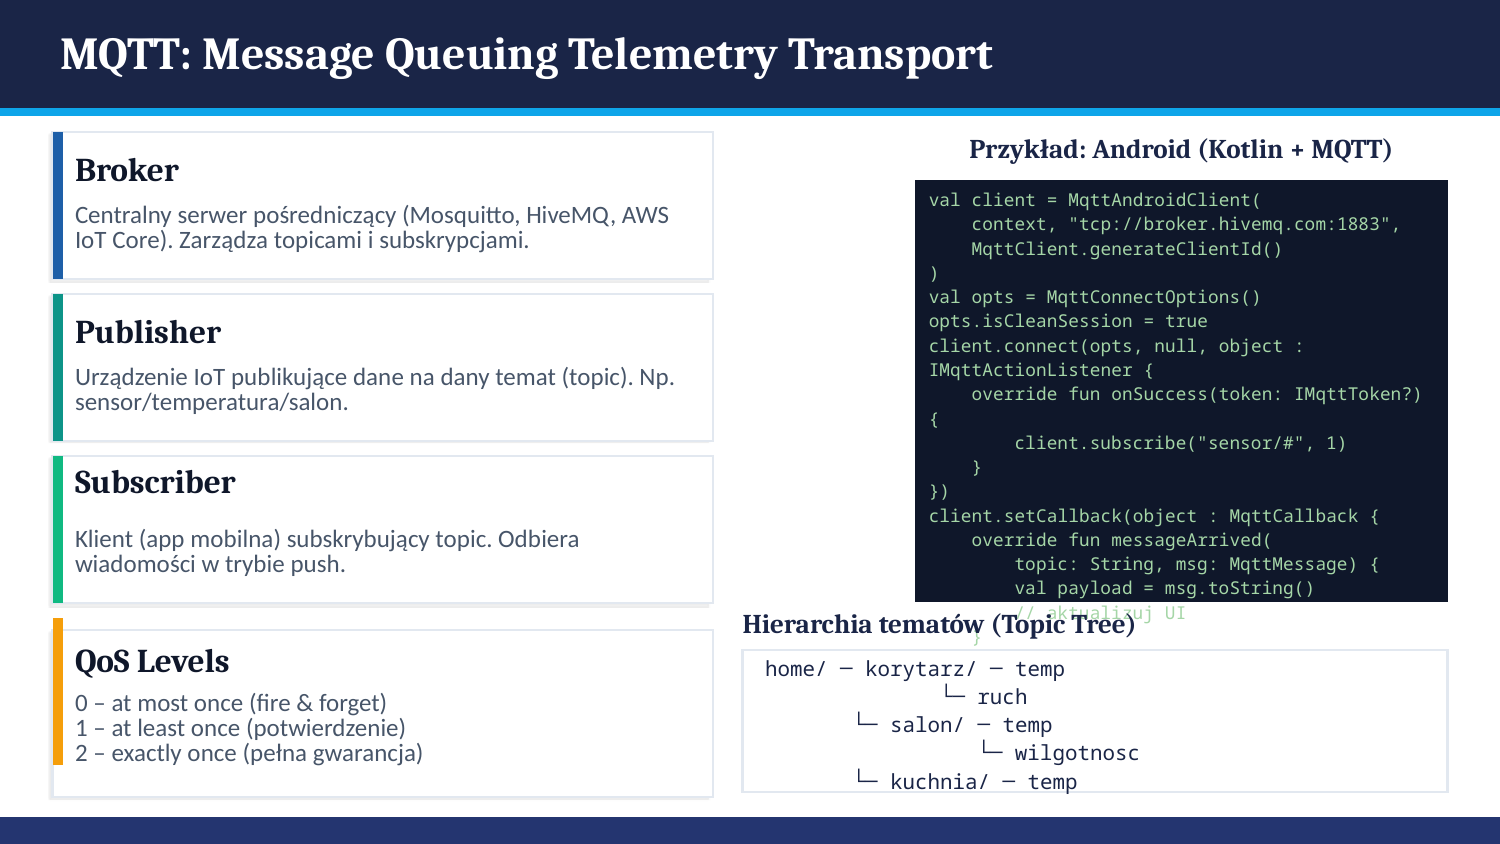

MQTT: Message Queuing Telemetry Transport
Kluczowe koncepcje MQTT
Przykład: Android (Kotlin + MQTT)
Broker
val client = MqttAndroidClient(
 context, "tcp://broker.hivemq.com:1883",
 MqttClient.generateClientId()
)
val opts = MqttConnectOptions()
opts.isCleanSession = true
client.connect(opts, null, object : IMqttActionListener {
 override fun onSuccess(token: IMqttToken?) {
 client.subscribe("sensor/#", 1)
 }
})
client.setCallback(object : MqttCallback {
 override fun messageArrived(
 topic: String, msg: MqttMessage) {
 val payload = msg.toString()
 // aktualizuj UI
 }
})
Centralny serwer pośredniczący (Mosquitto, HiveMQ, AWS IoT Core). Zarządza topicami i subskrypcjami.
Publisher
Urządzenie IoT publikujące dane na dany temat (topic). Np. sensor/temperatura/salon.
Subscriber
Klient (app mobilna) subskrybujący topic. Odbiera wiadomości w trybie push.
Hierarchia tematów (Topic Tree)
QoS Levels
home/ ─ korytarz/ ─ temp
 └─ ruch
 └─ salon/ ─ temp
 └─ wilgotnosc
 └─ kuchnia/ ─ temp
0 – at most once (fire & forget)
1 – at least once (potwierdzenie)
2 – exactly once (pełna gwarancja)